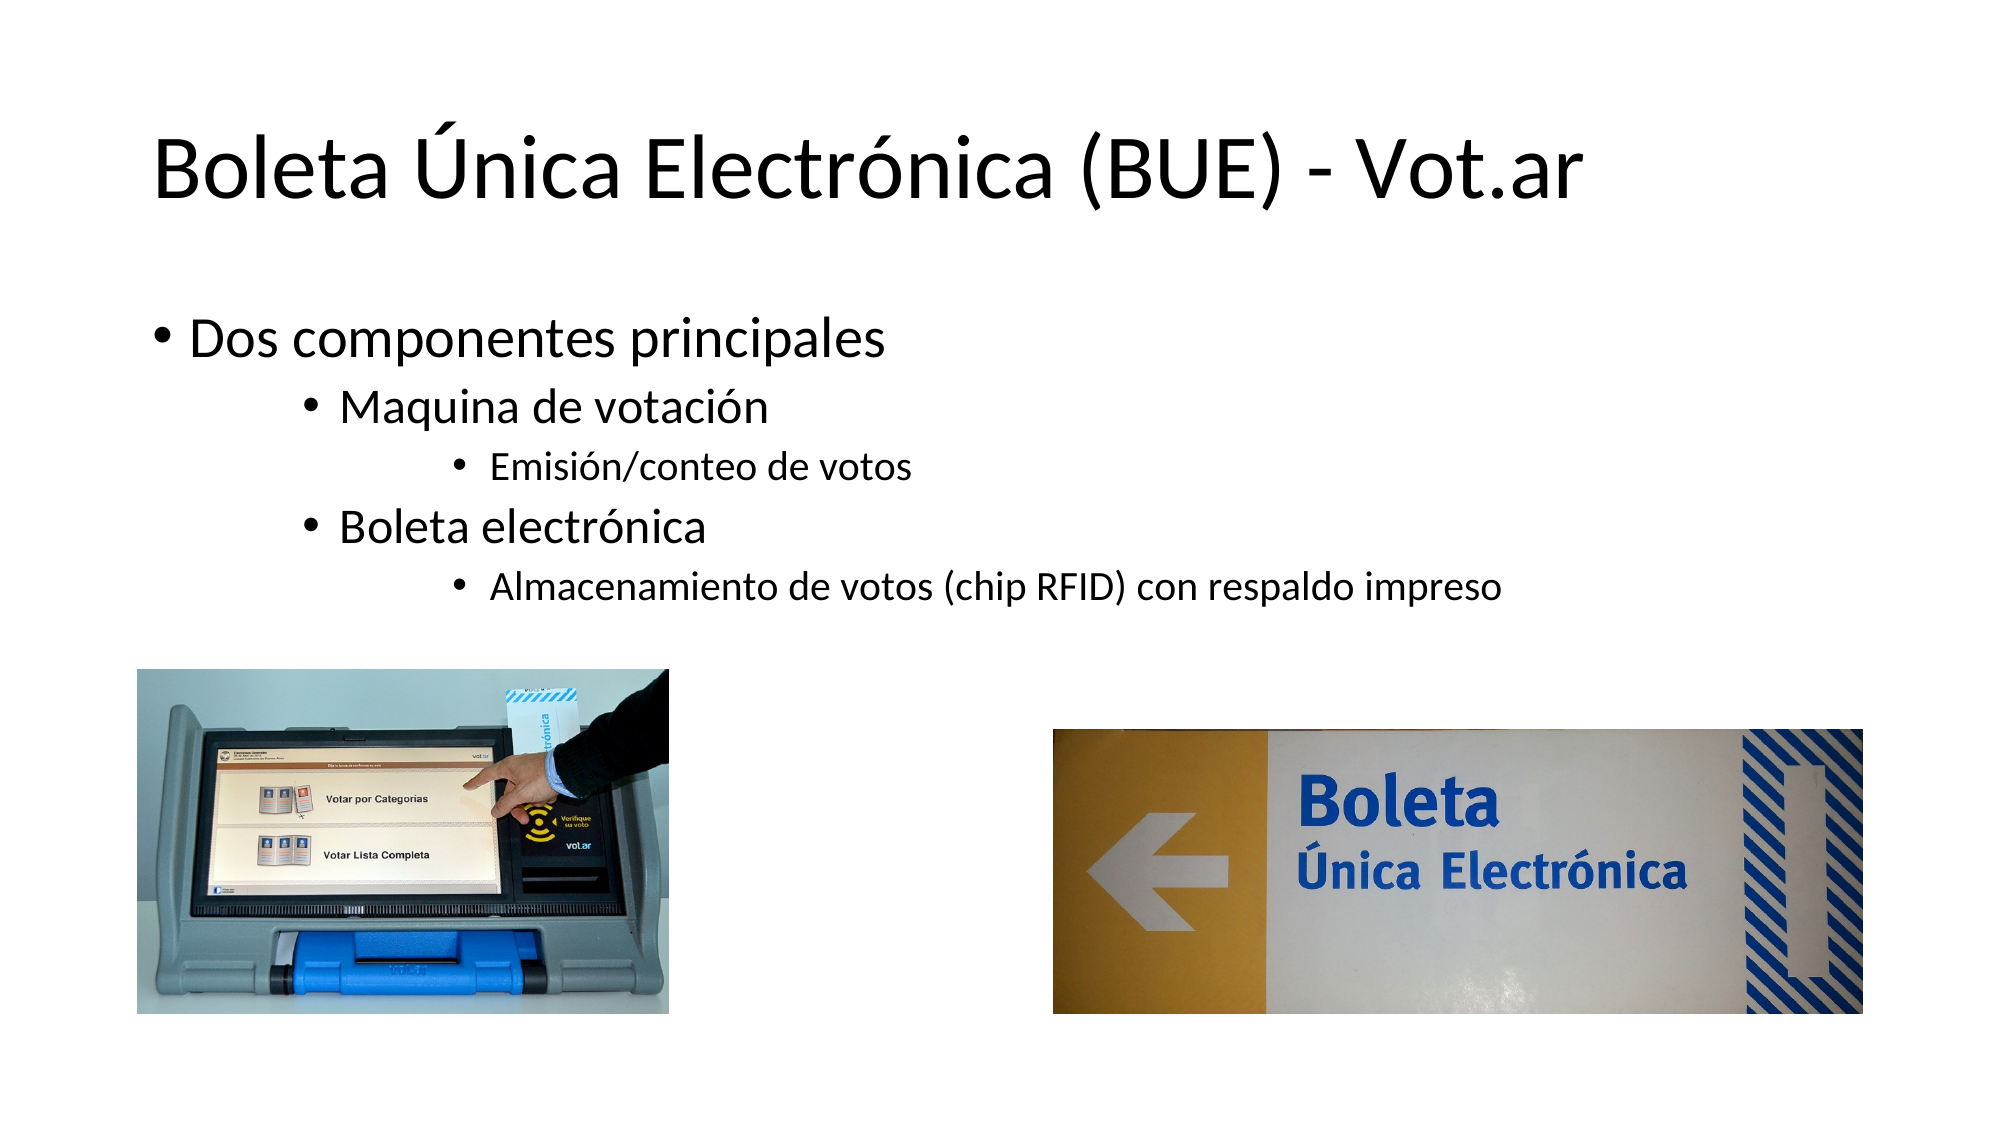

# Boleta Única Electrónica (BUE) - Vot.ar
Dos componentes principales
Maquina de votación
Emisión/conteo de votos
Boleta electrónica
Almacenamiento de votos (chip RFID) con respaldo impreso